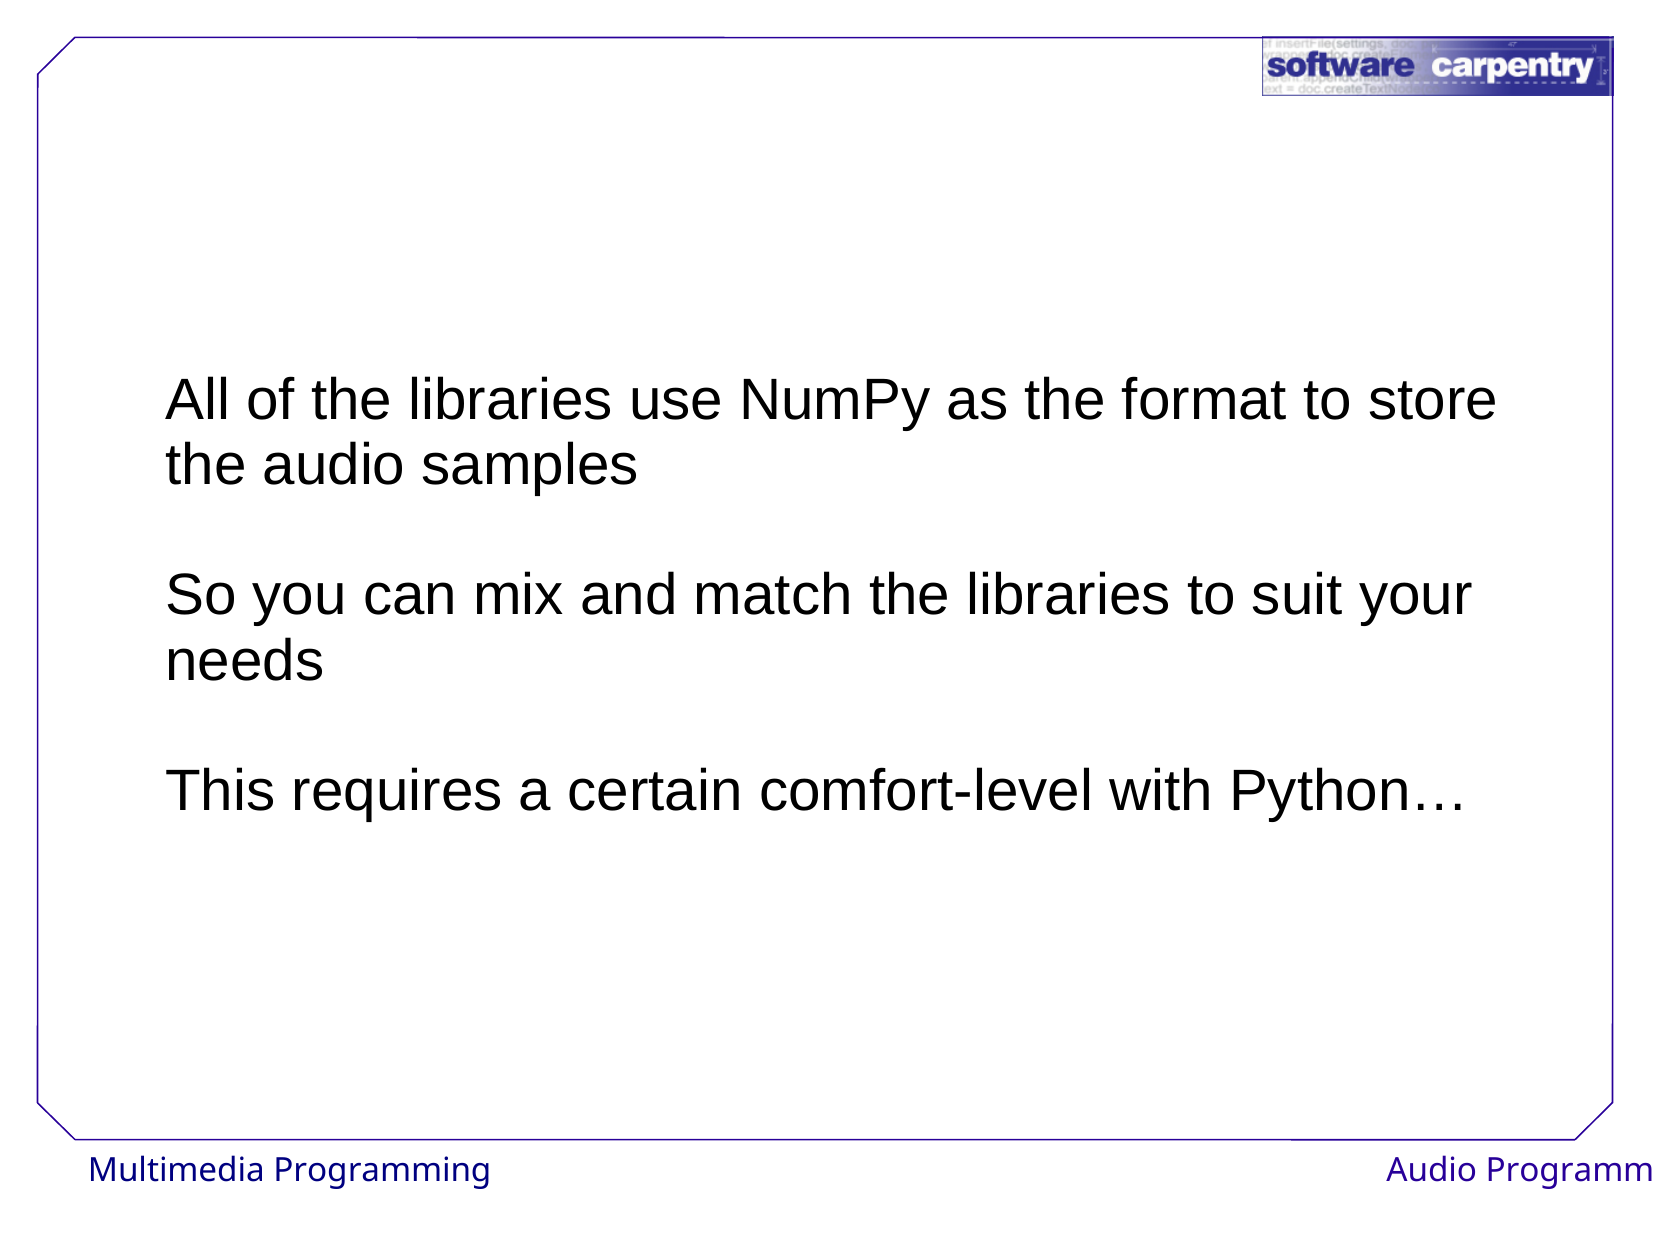

All of the libraries use NumPy as the format to store the audio samples
So you can mix and match the libraries to suit your needs
This requires a certain comfort-level with Python…